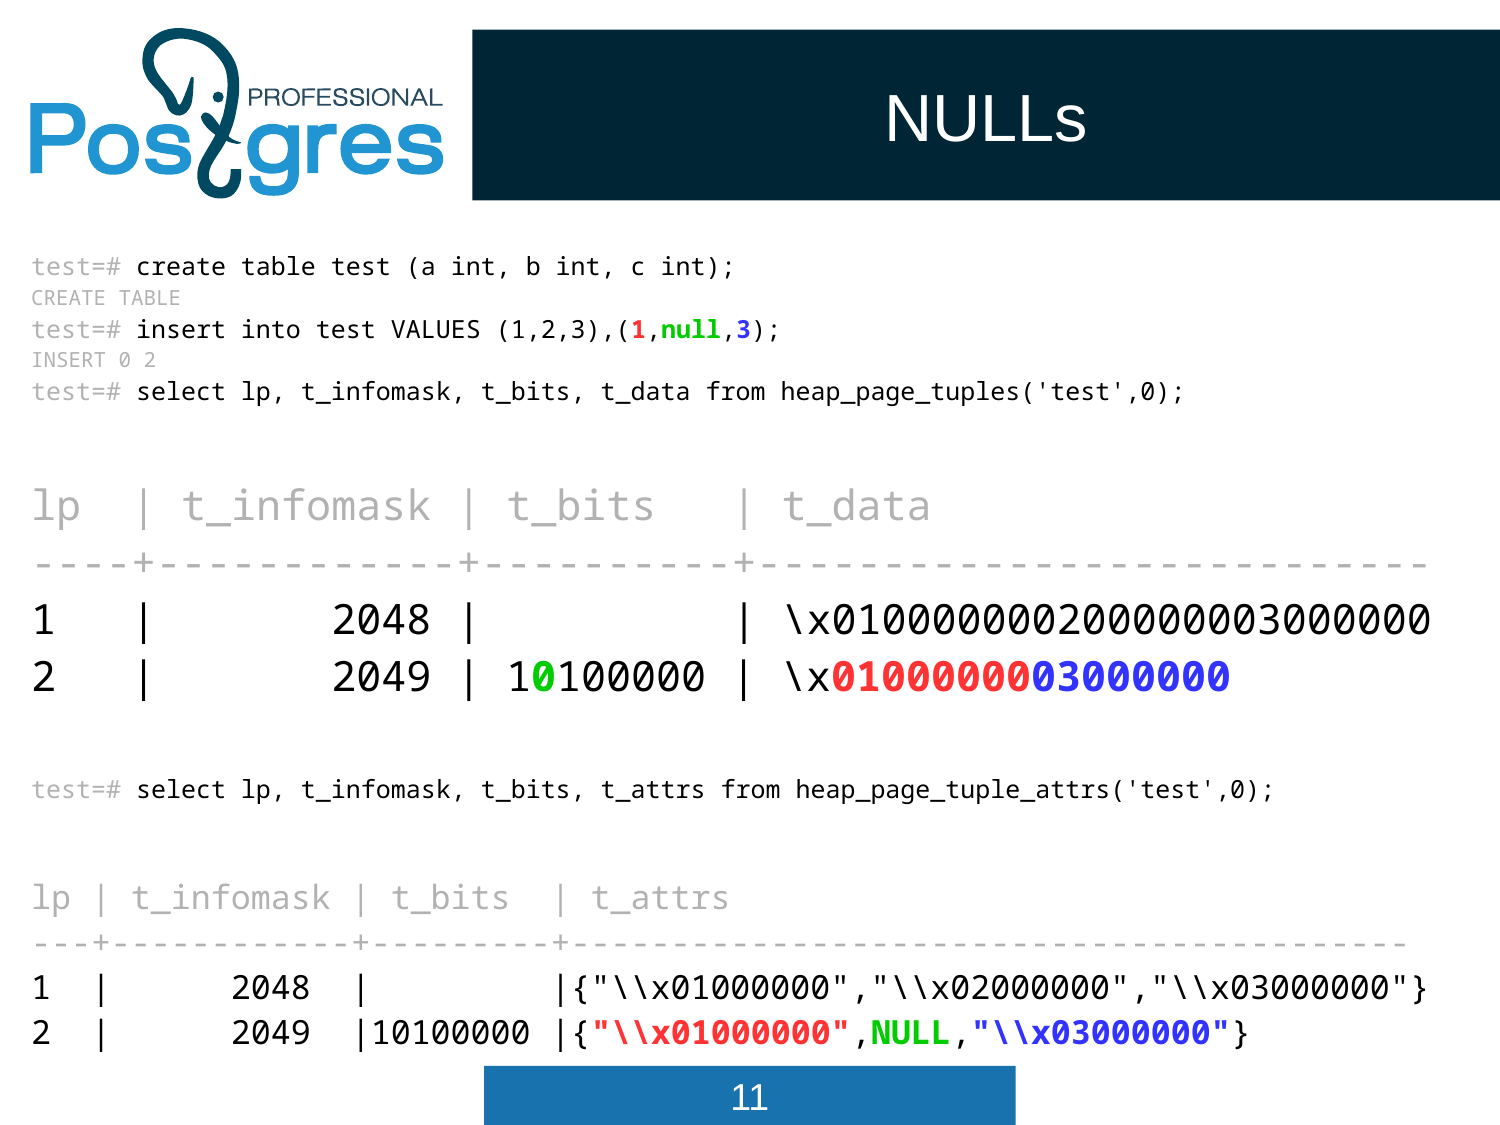

# NULLs
test=# create table test (a int, b int, c int);
CREATE TABLE
test=# insert into test VALUES (1,2,3),(1,null,3);
INSERT 0 2
test=# select lp, t_infomask, t_bits, t_data from heap_page_tuples('test',0);
lp | t_infomask | t_bits | t_data
----+------------+----------+---------------------------
1 | 2048 | | \x010000000200000003000000
2 | 2049 | 10100000 | \x0100000003000000
test=# select lp, t_infomask, t_bits, t_attrs from heap_page_tuple_attrs('test',0);
lp | t_infomask | t_bits | t_attrs
---+------------+---------+------------------------------------------
1 | 2048 | |{"\\x01000000","\\x02000000","\\x03000000"}
2 | 2049 |10100000 |{"\\x01000000",NULL,"\\x03000000"}